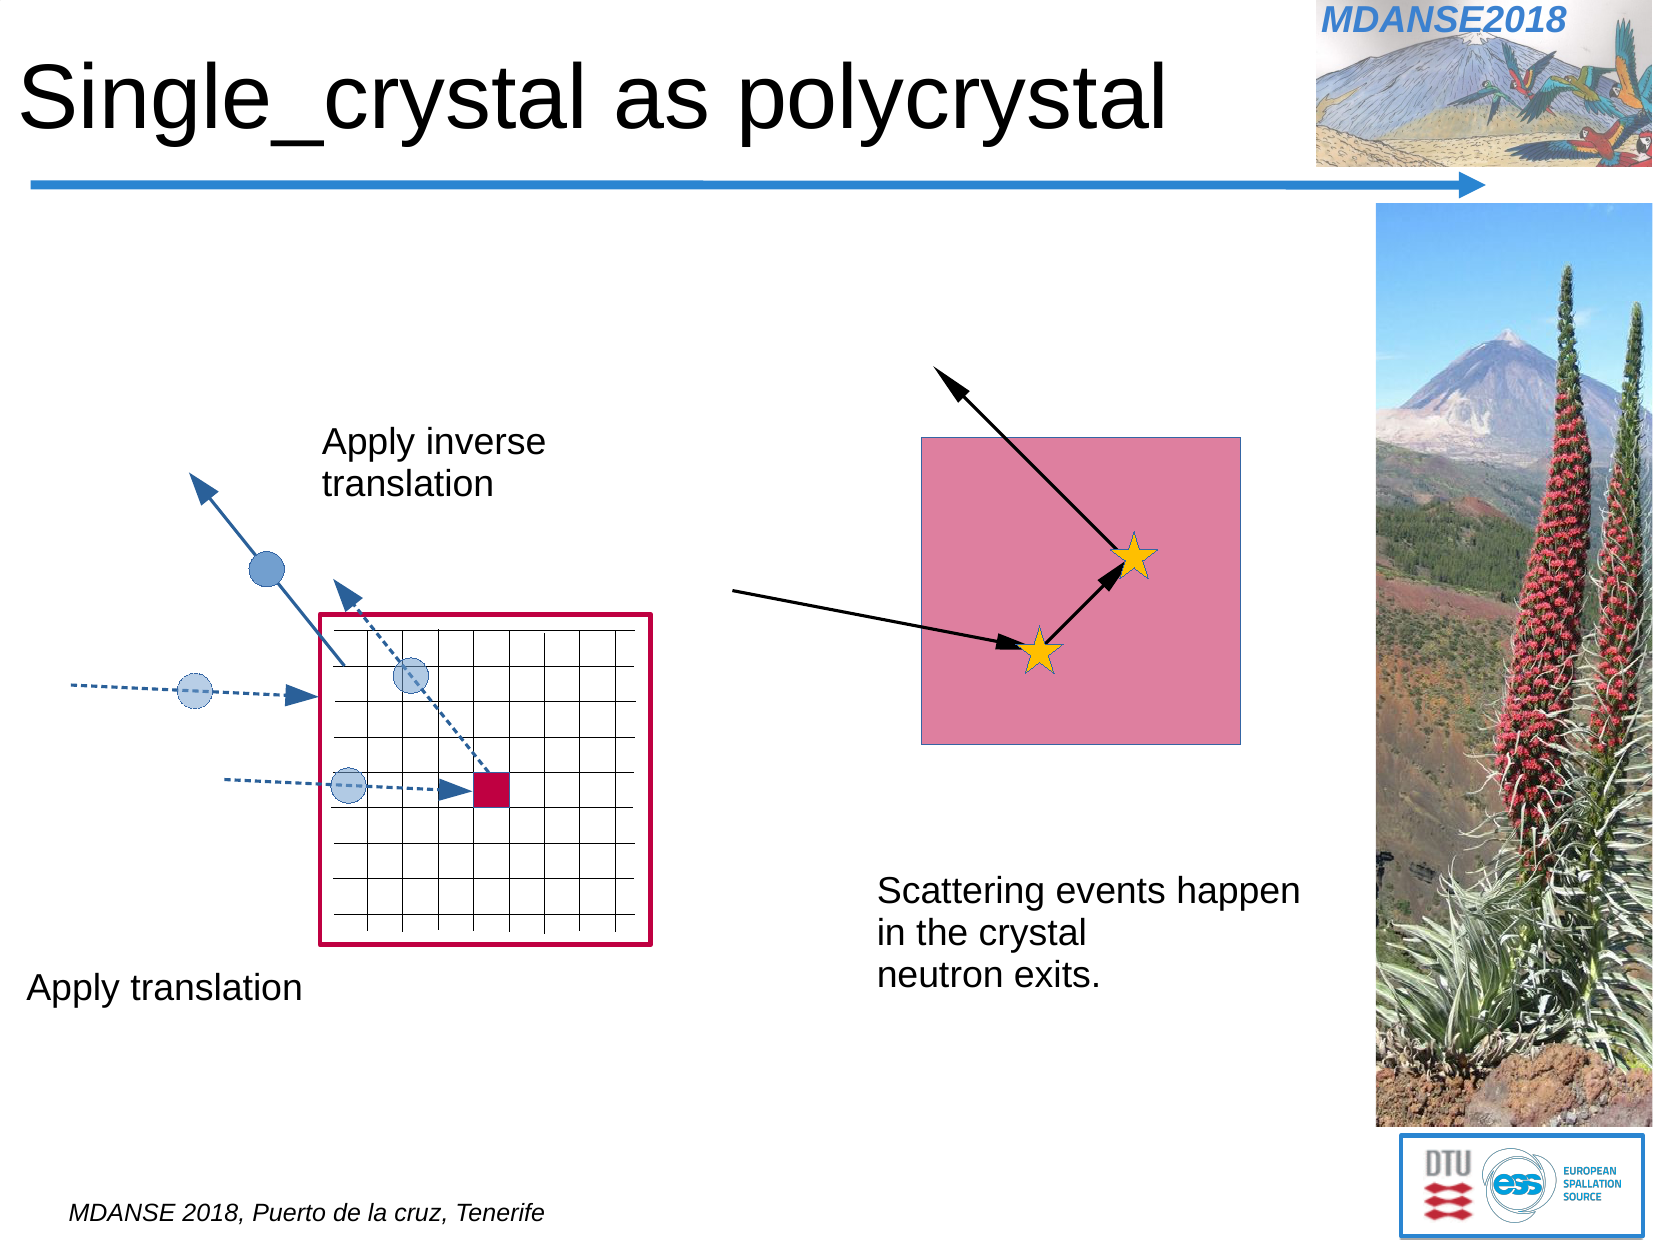

# Single_crystal as polycrystal
Apply inverse translation
Scattering events happen
in the crystal
neutron exits.
Apply translation